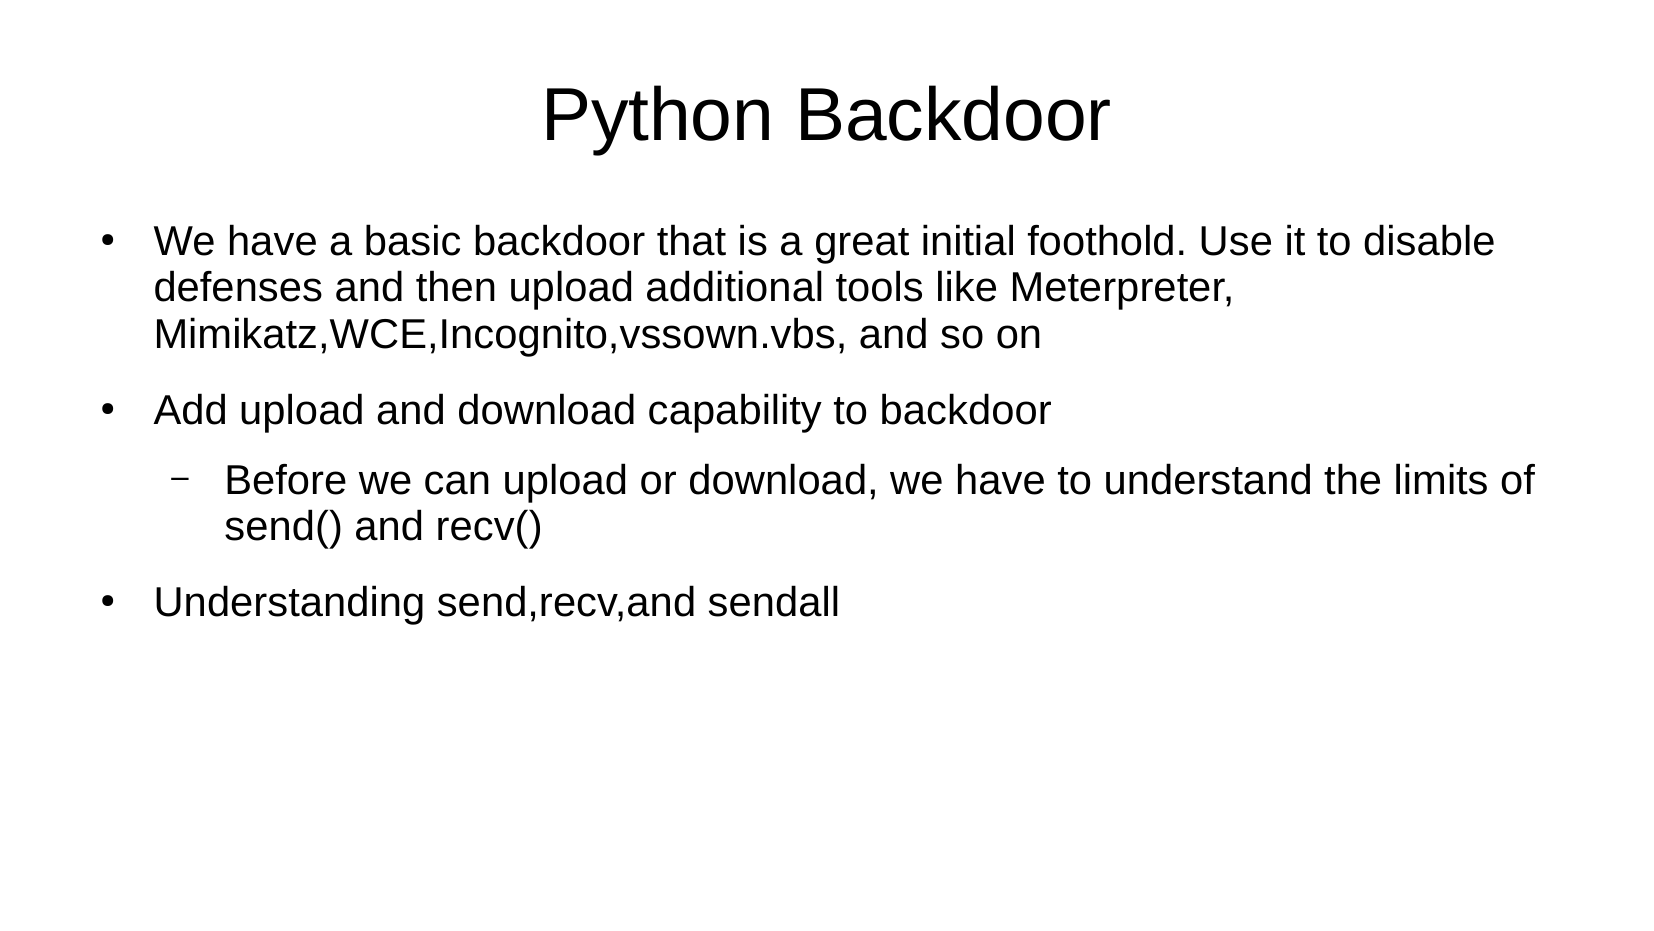

# Python Backdoor
We have a basic backdoor that is a great initial foothold. Use it to disable defenses and then upload additional tools like Meterpreter, Mimikatz,WCE,Incognito,vssown.vbs, and so on
Add upload and download capability to backdoor
Before we can upload or download, we have to understand the limits of send() and recv()
Understanding send,recv,and sendall